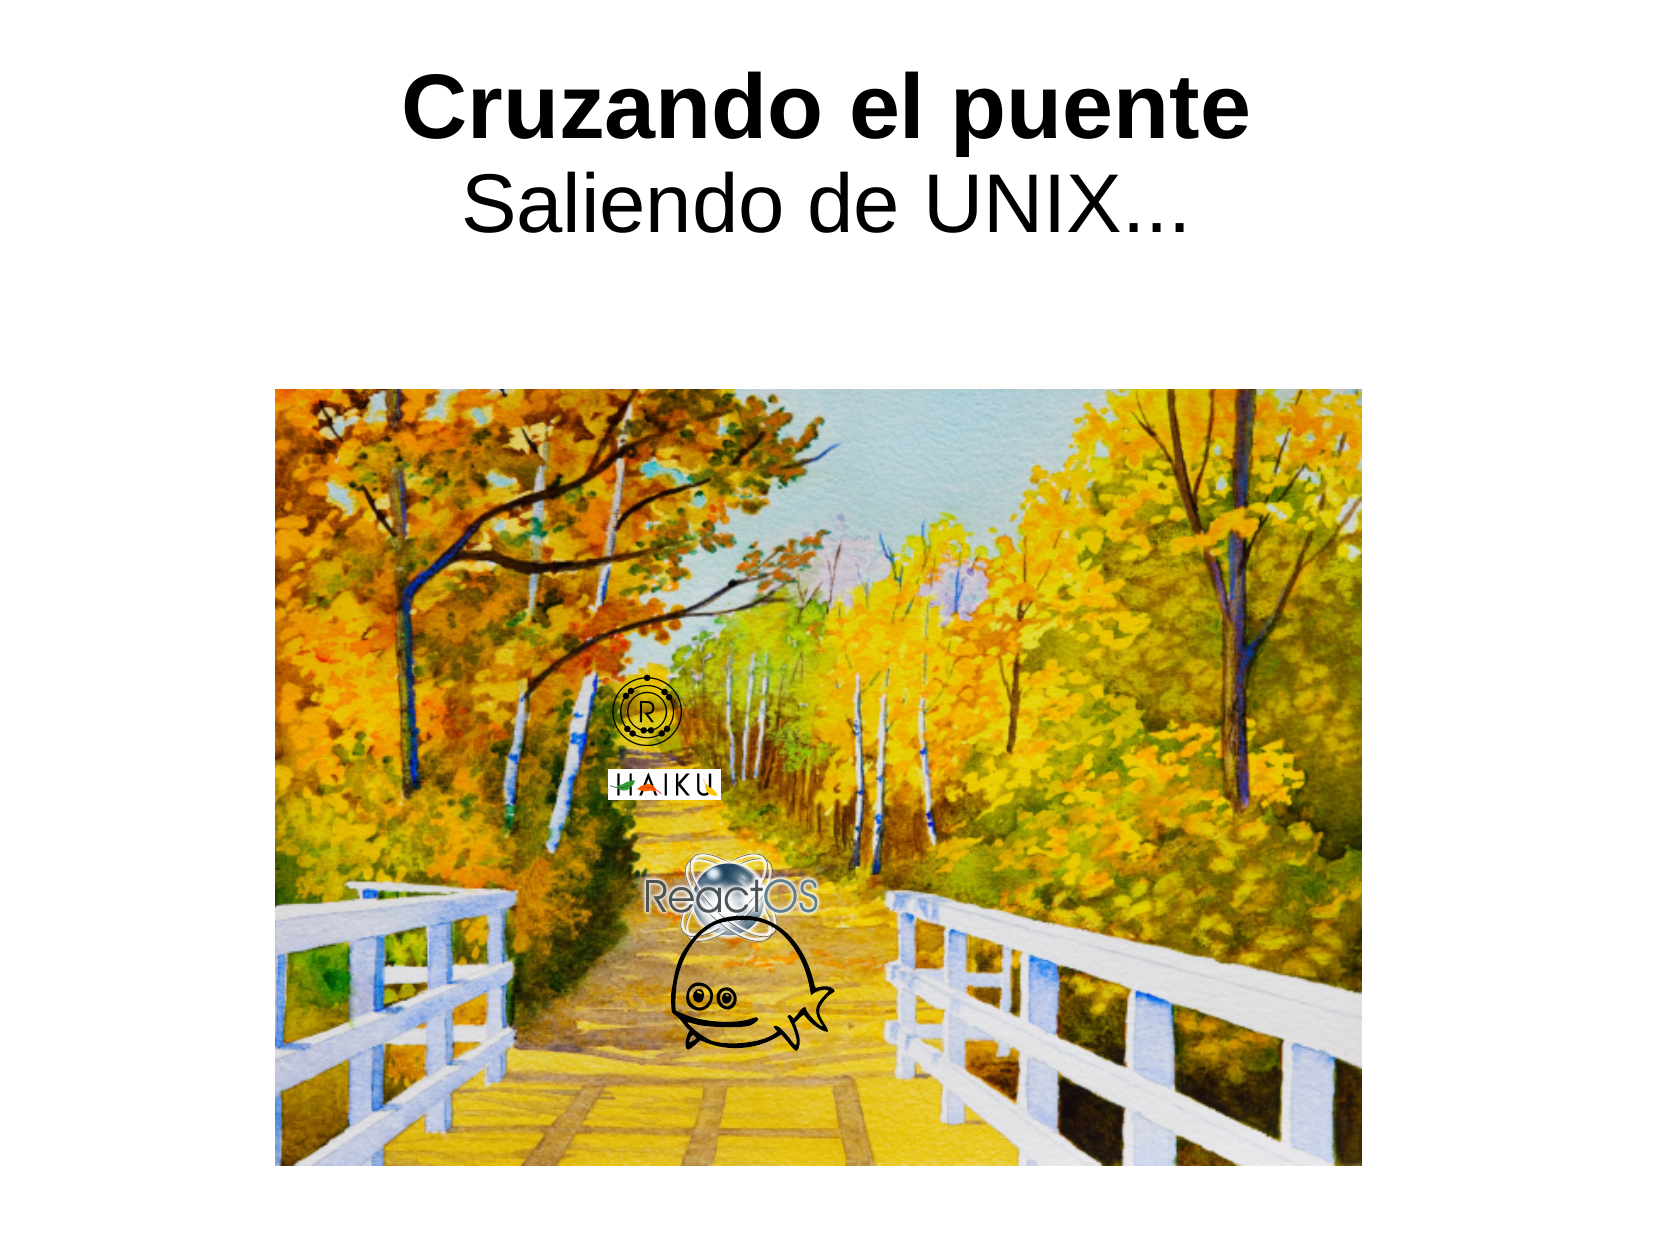

# Cruzando el puente Saliendo de UNIX...